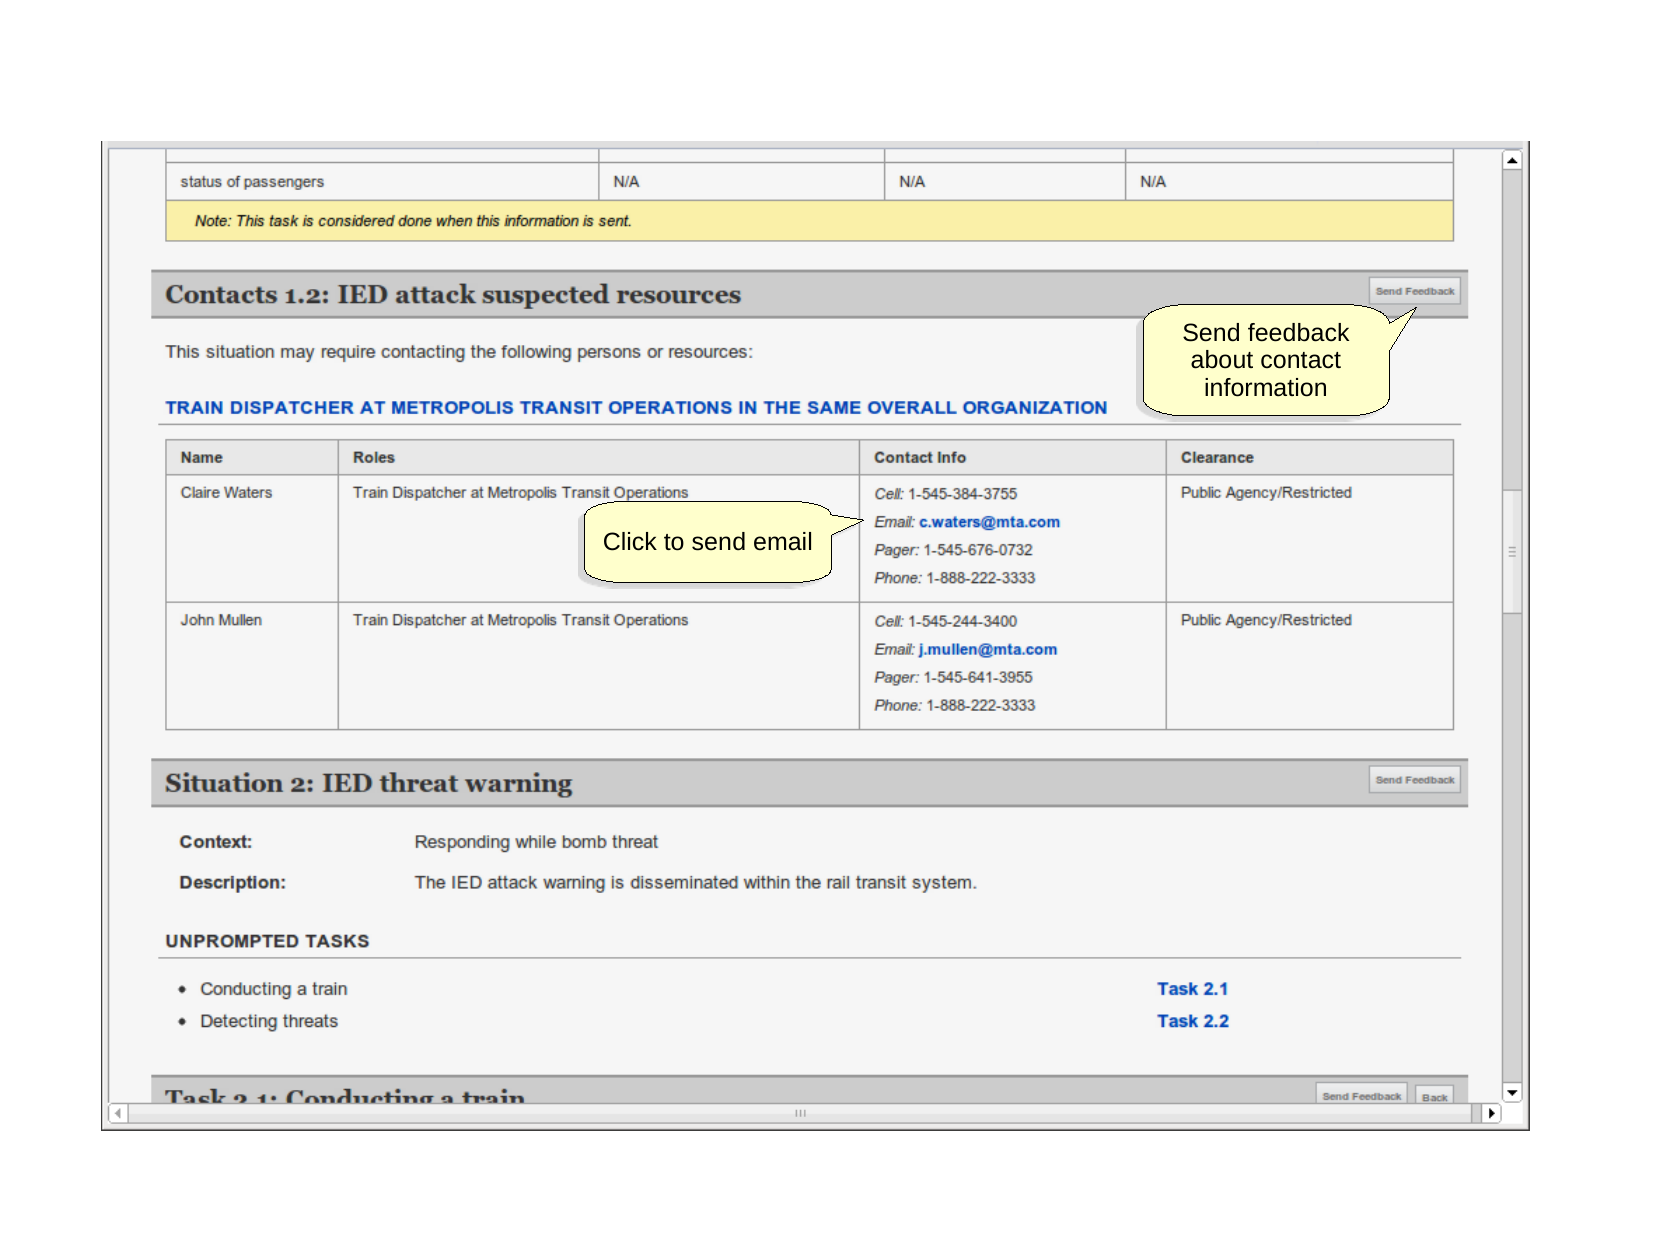

Send feedback about contact information
Click to send email